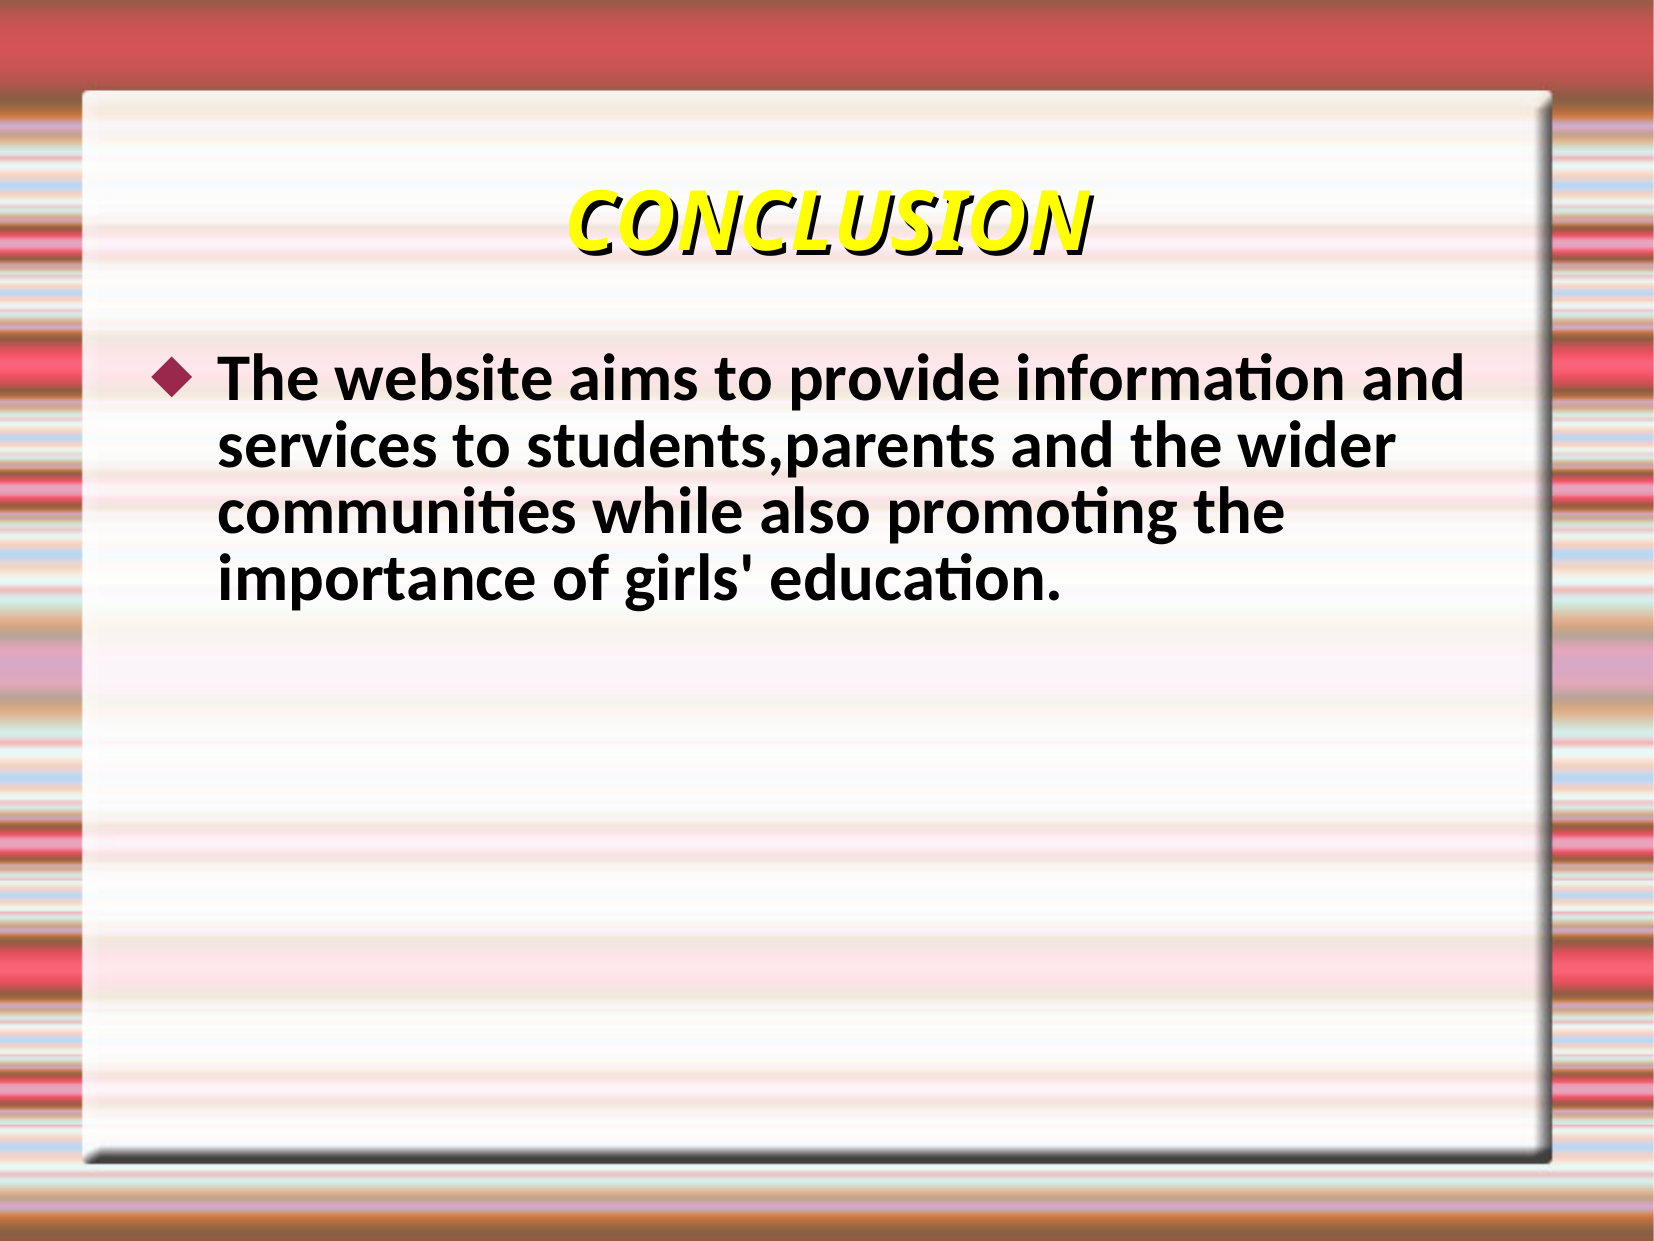

# CONCLUSION
The website aims to provide information and services to students,parents and the wider communities while also promoting the importance of girls' education.